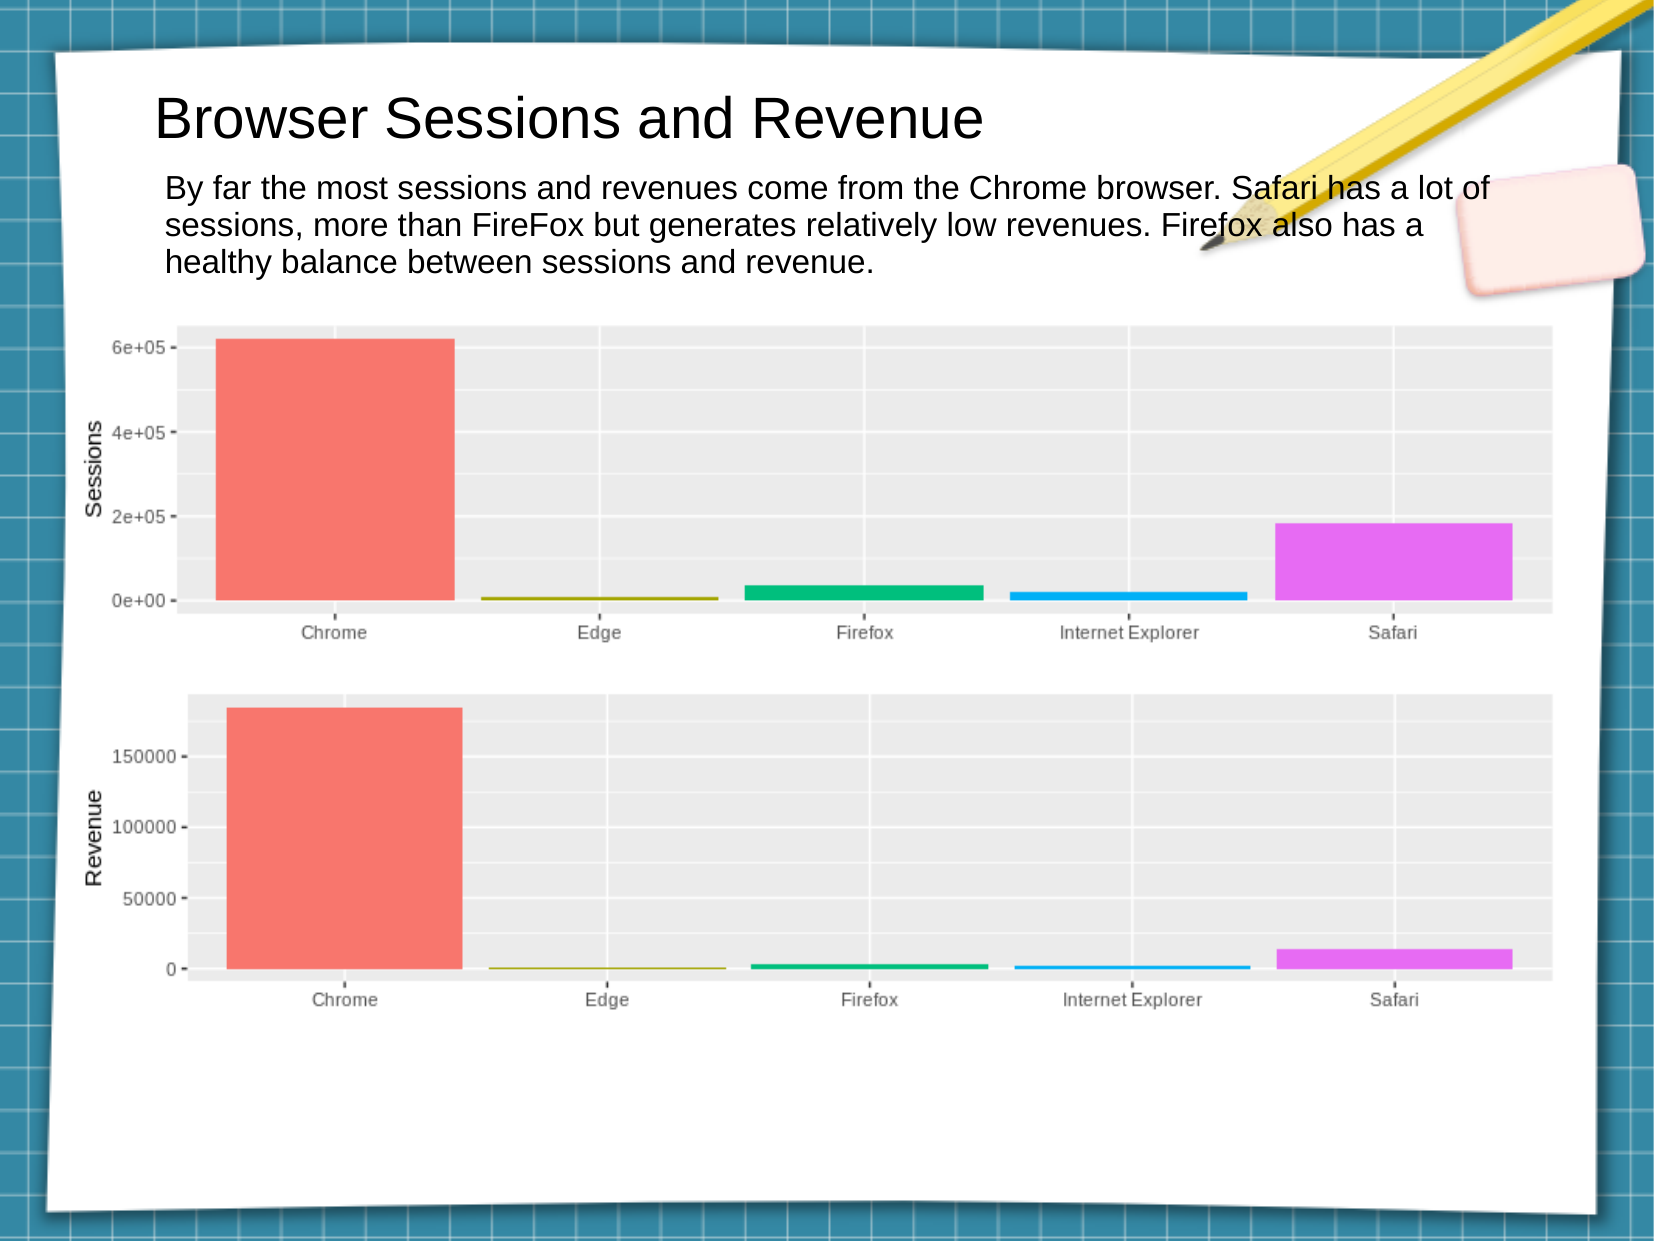

# Browser Sessions and Revenue
By far the most sessions and revenues come from the Chrome browser. Safari has a lot of sessions, more than FireFox but generates relatively low revenues. Firefox also has a healthy balance between sessions and revenue.